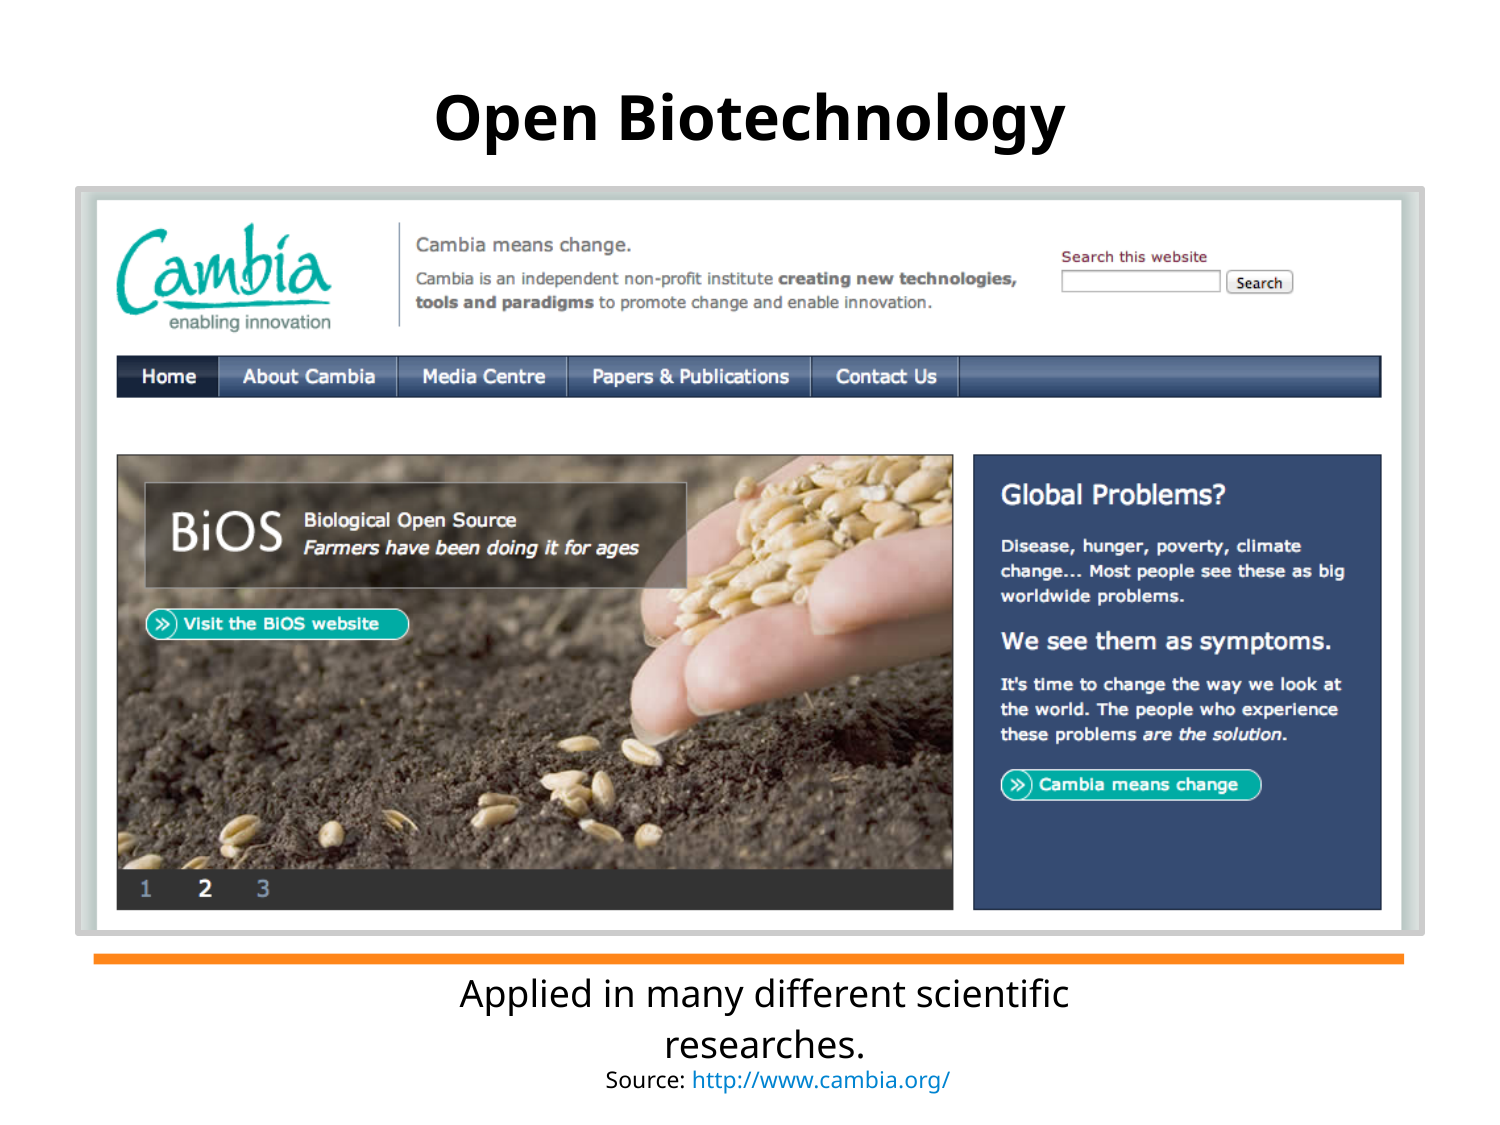

# Open Biotechnology
Applied in many different scientific researches.
Source: http://www.cambia.org/